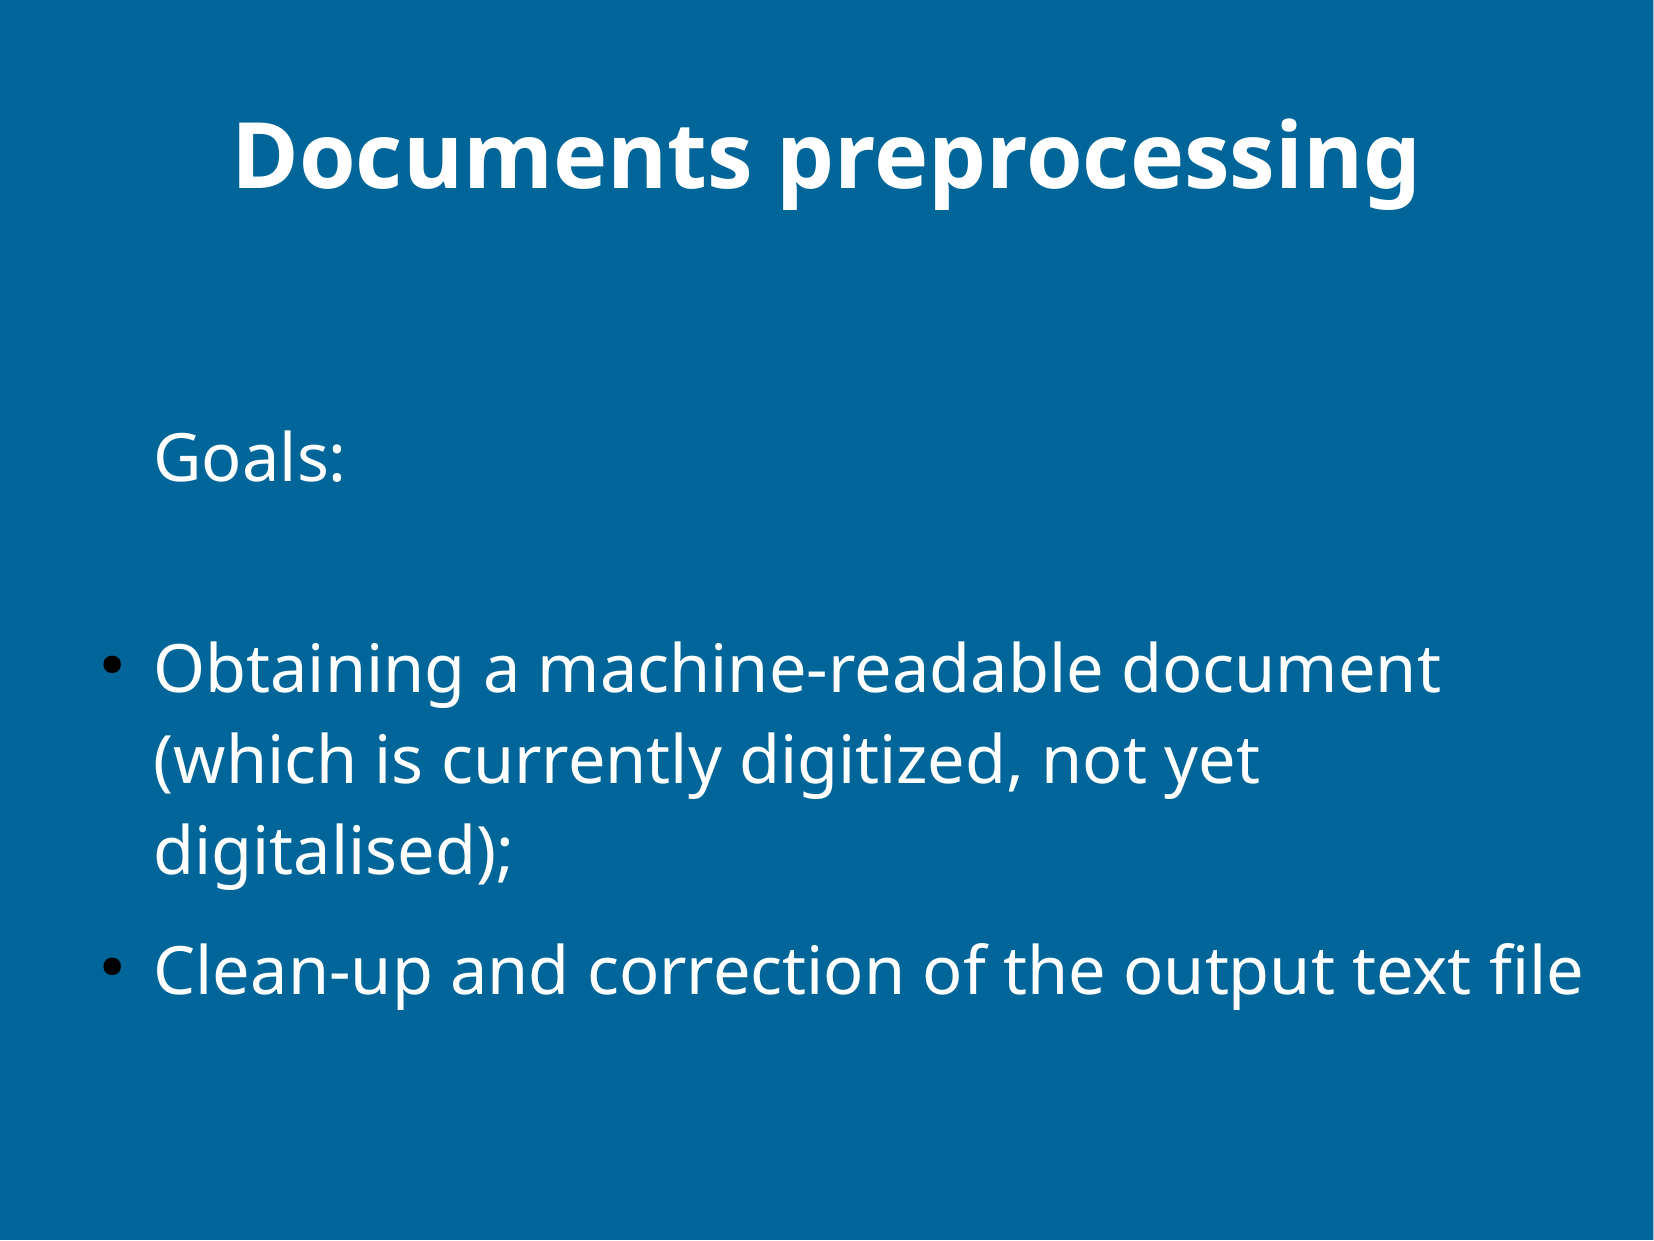

# Documents preprocessing
Goals:
Obtaining a machine-readable document
(which is currently digitized, not yet digitalised);
Clean-up and correction of the output text file